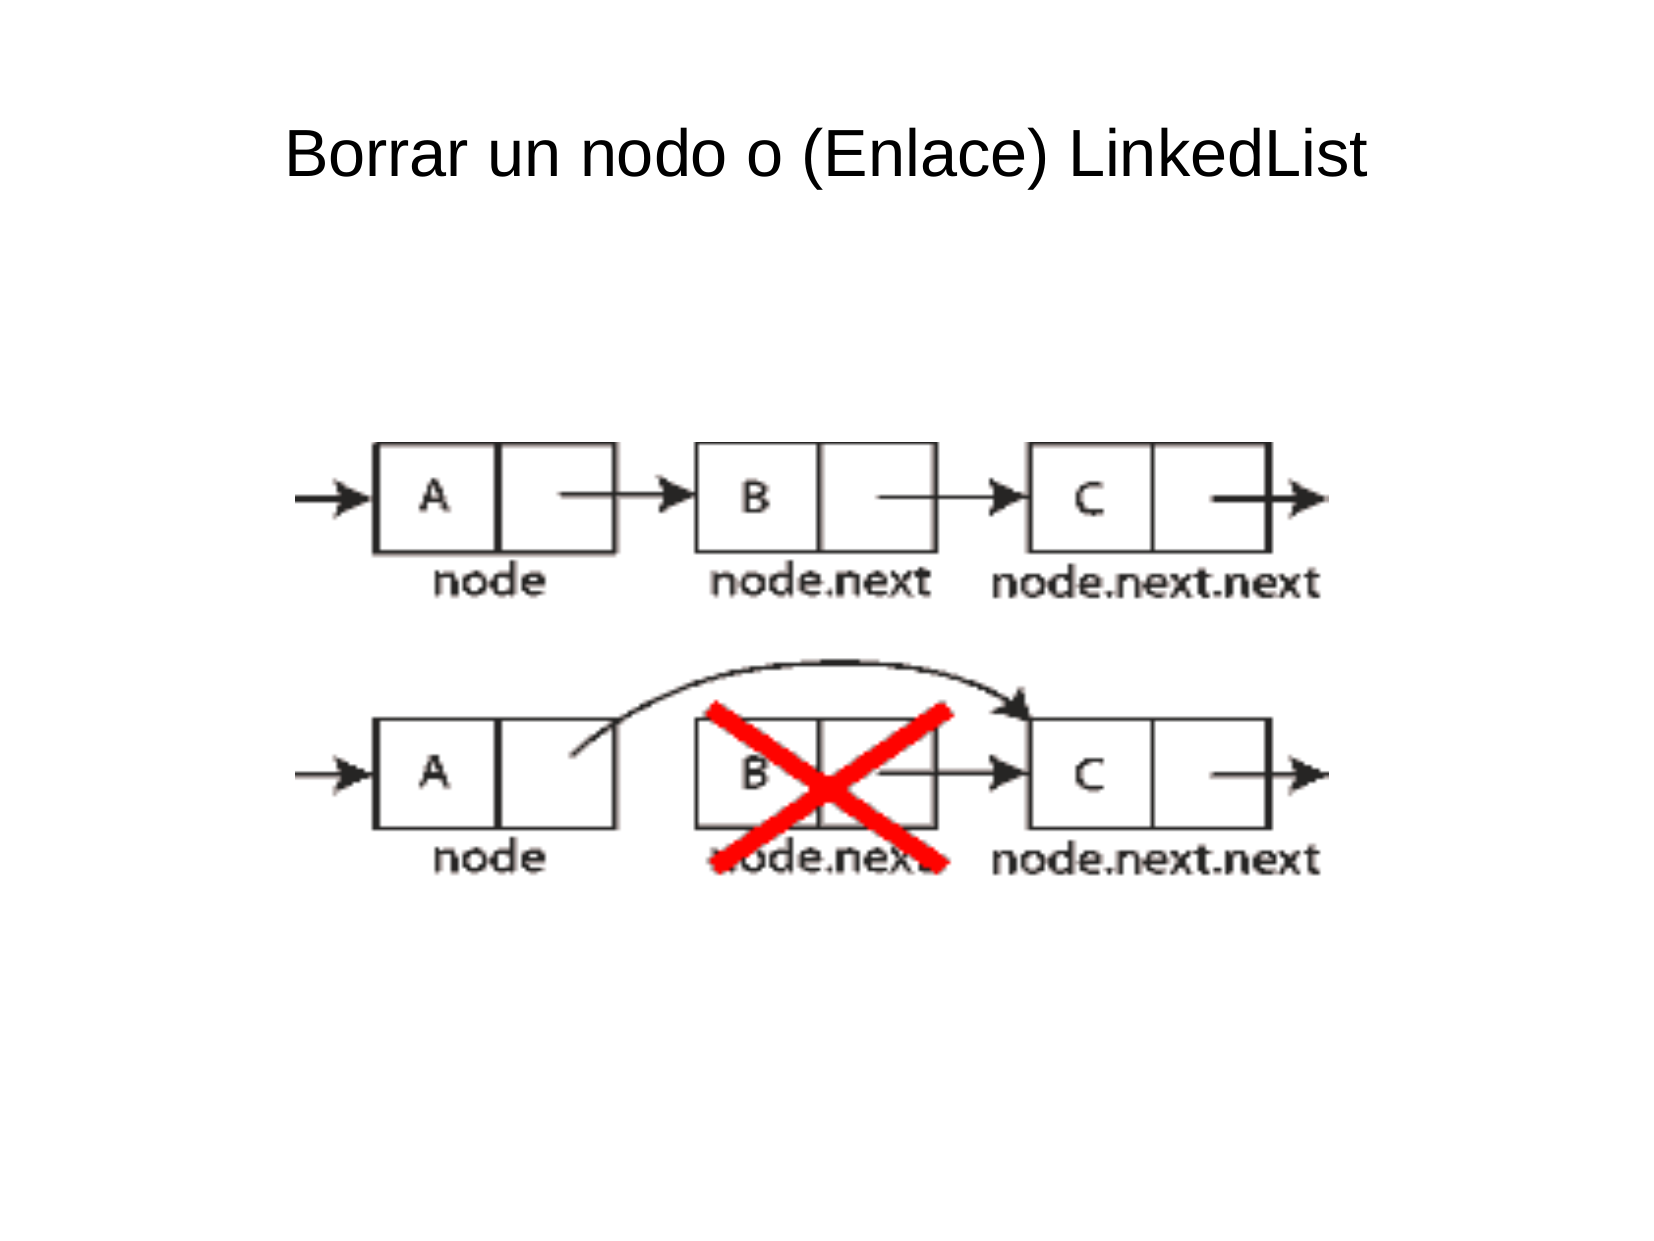

# Borrar un nodo o (Enlace) LinkedList